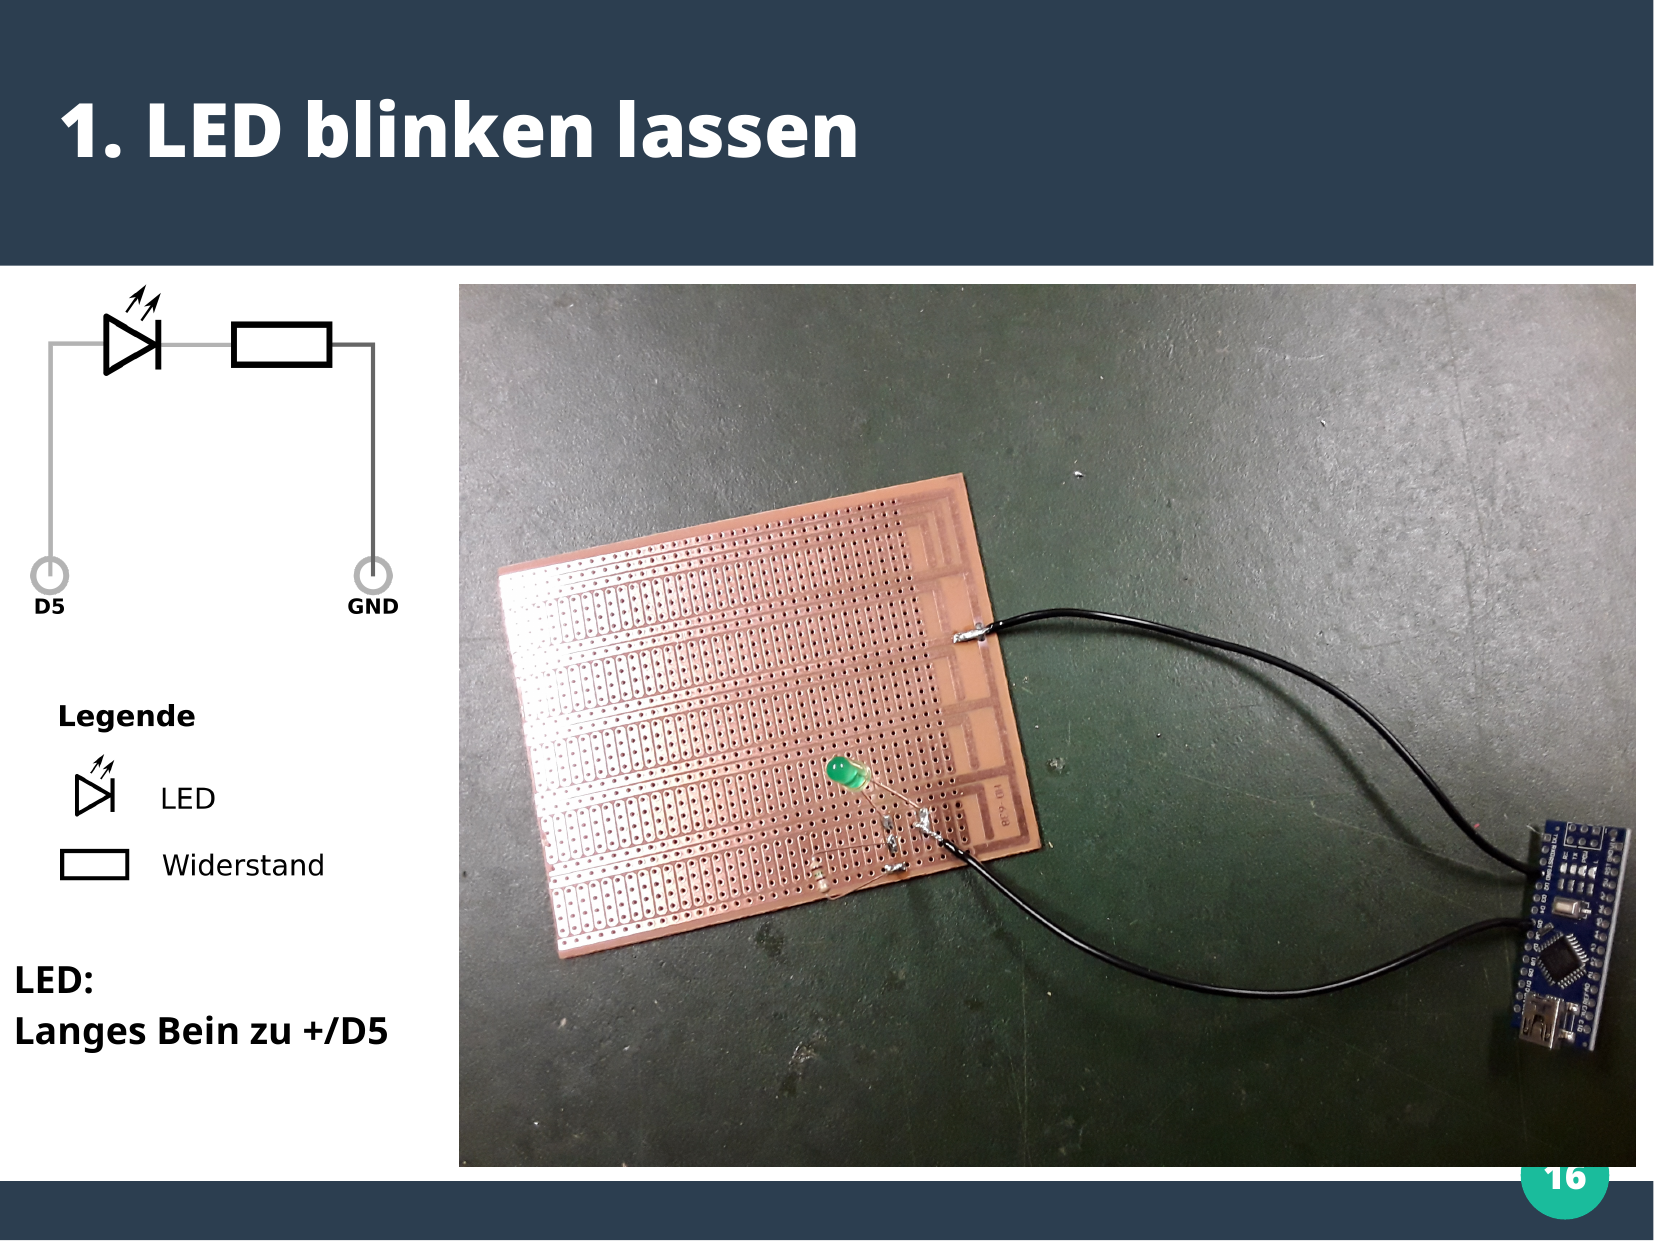

# 1. LED blinken lassen
LED:
Langes Bein zu +/D5
16